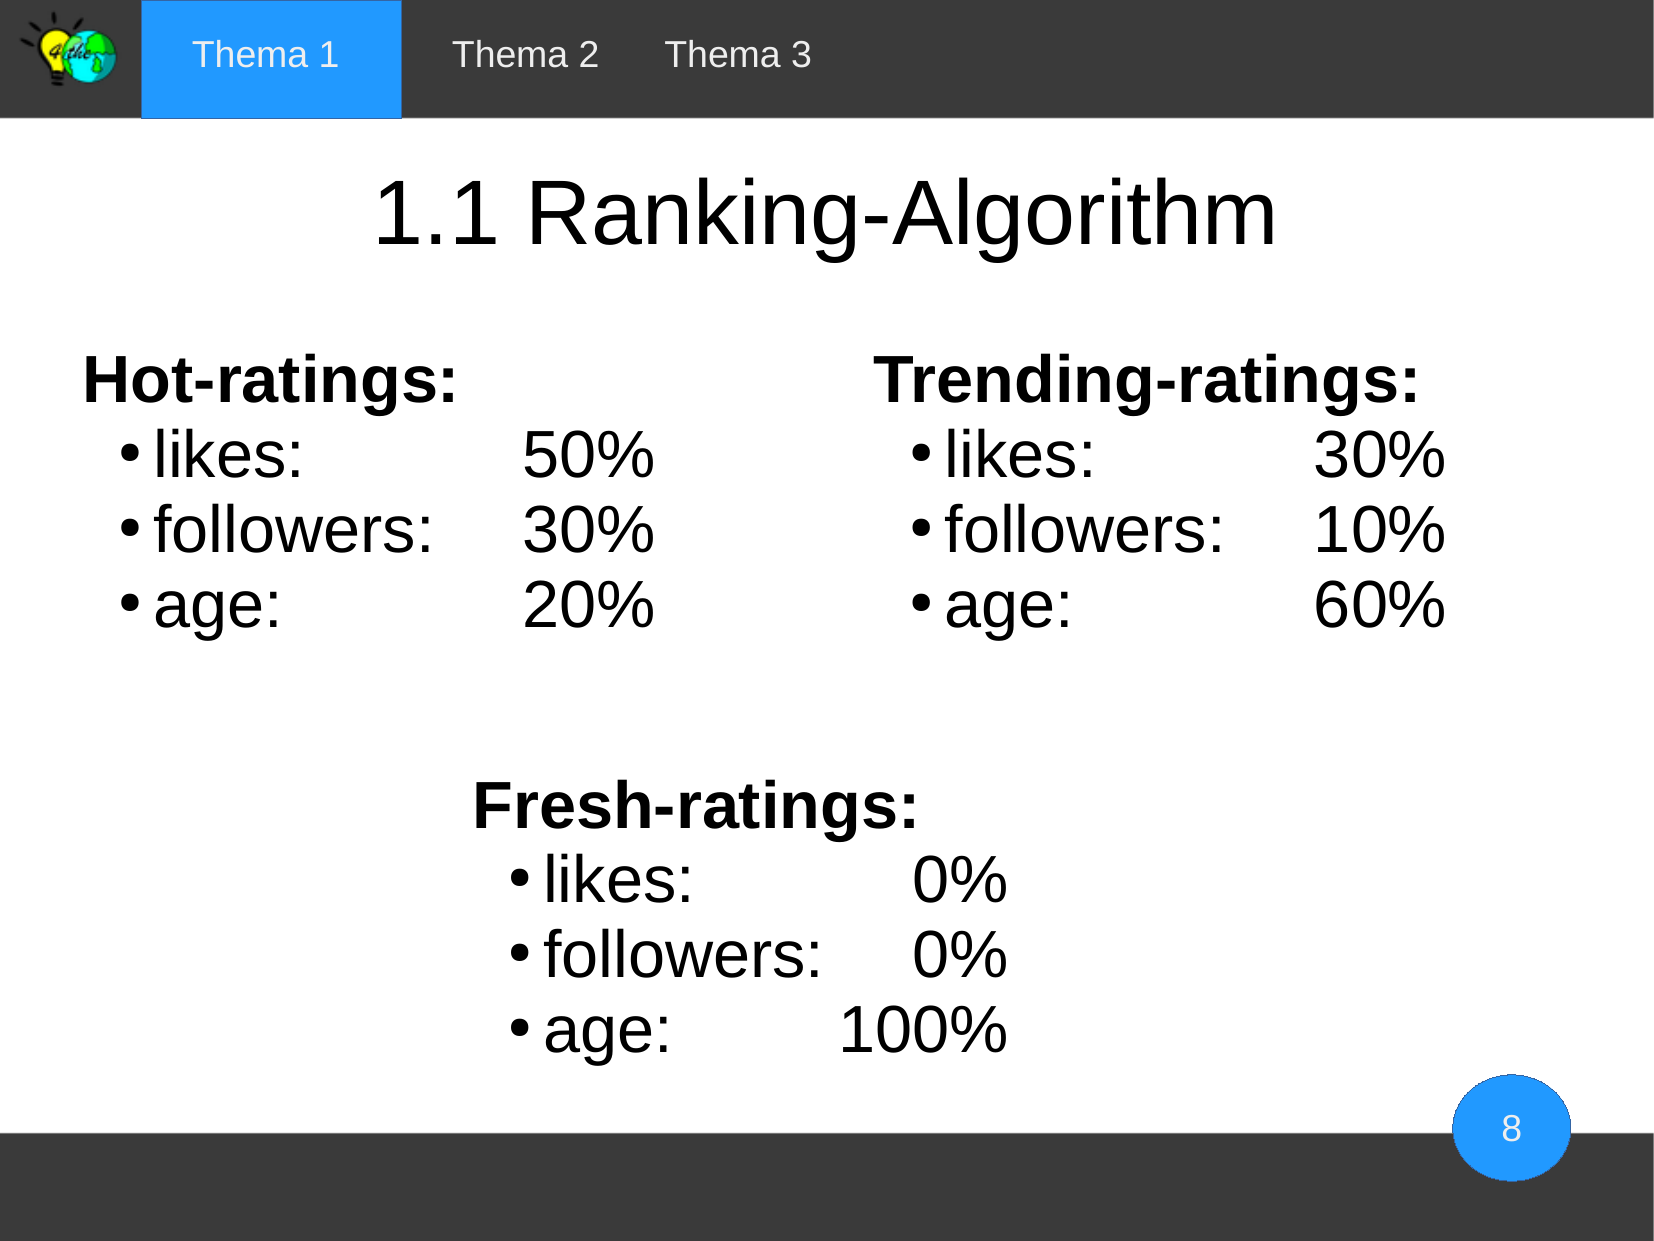

Thema 1
Thema 2
Thema 3
# 1.1 Ranking-Algorithm
Hot-ratings:
likes: 			50%
followers:		30%
age: 			20%
Trending-ratings:
likes: 			30%
followers: 	10%
age: 			60%
Fresh-ratings:
likes: 			0%
followers: 	0%
age: 		100%
8